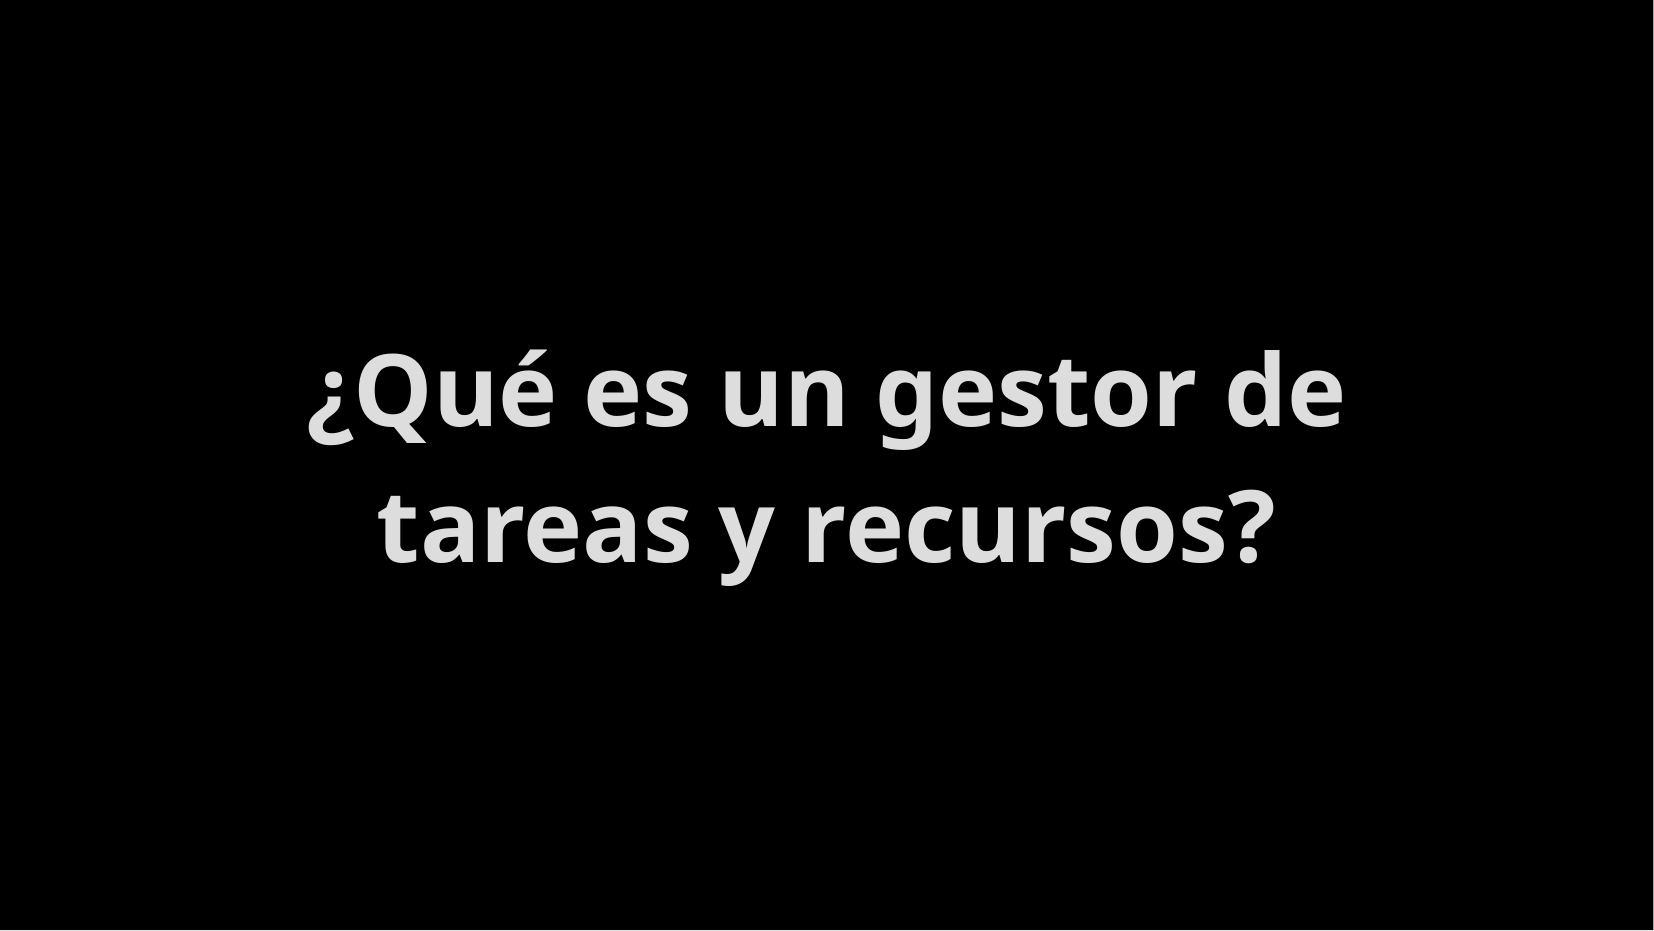

¿Qué es un gestor de tareas y recursos?